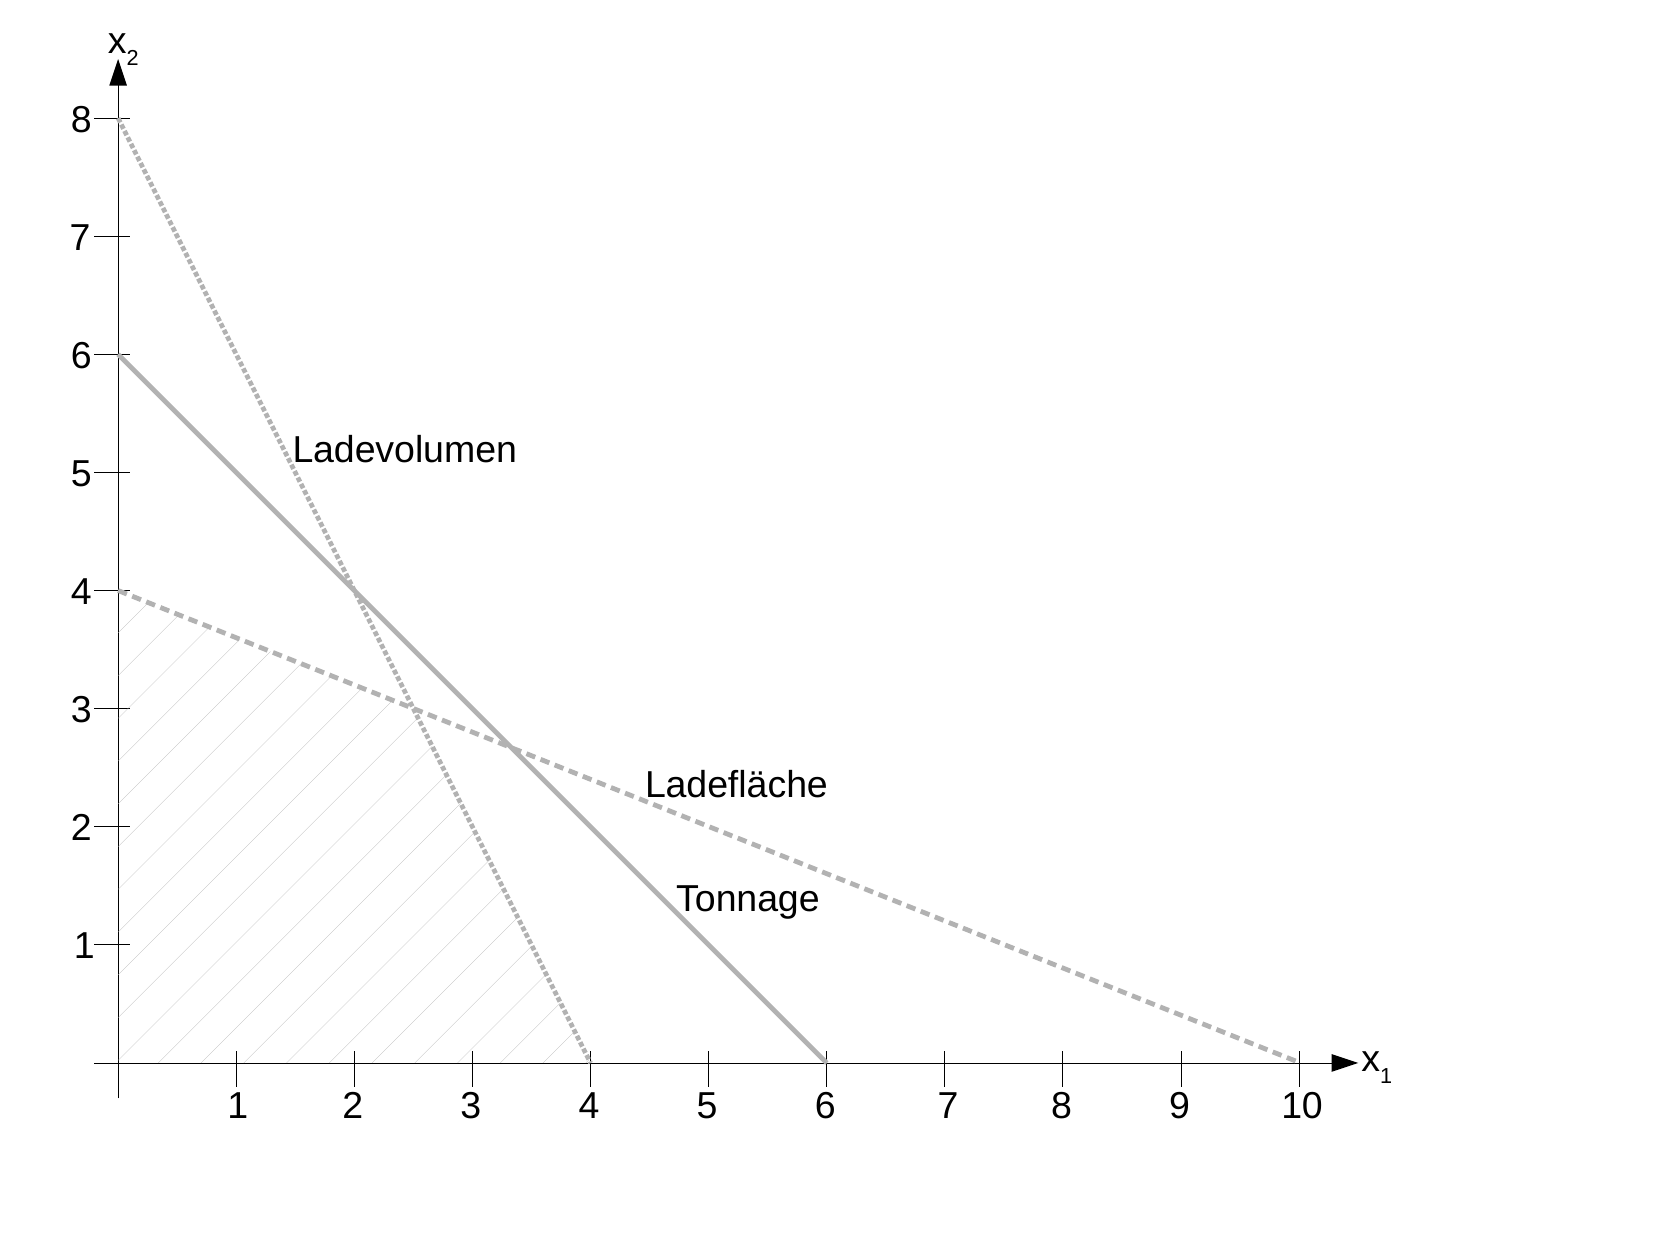

x2
8
7
6
Ladevolumen
5
4
3
Ladefläche
2
Tonnage
1
x1
1
2
3
4
5
6
7
8
9
10